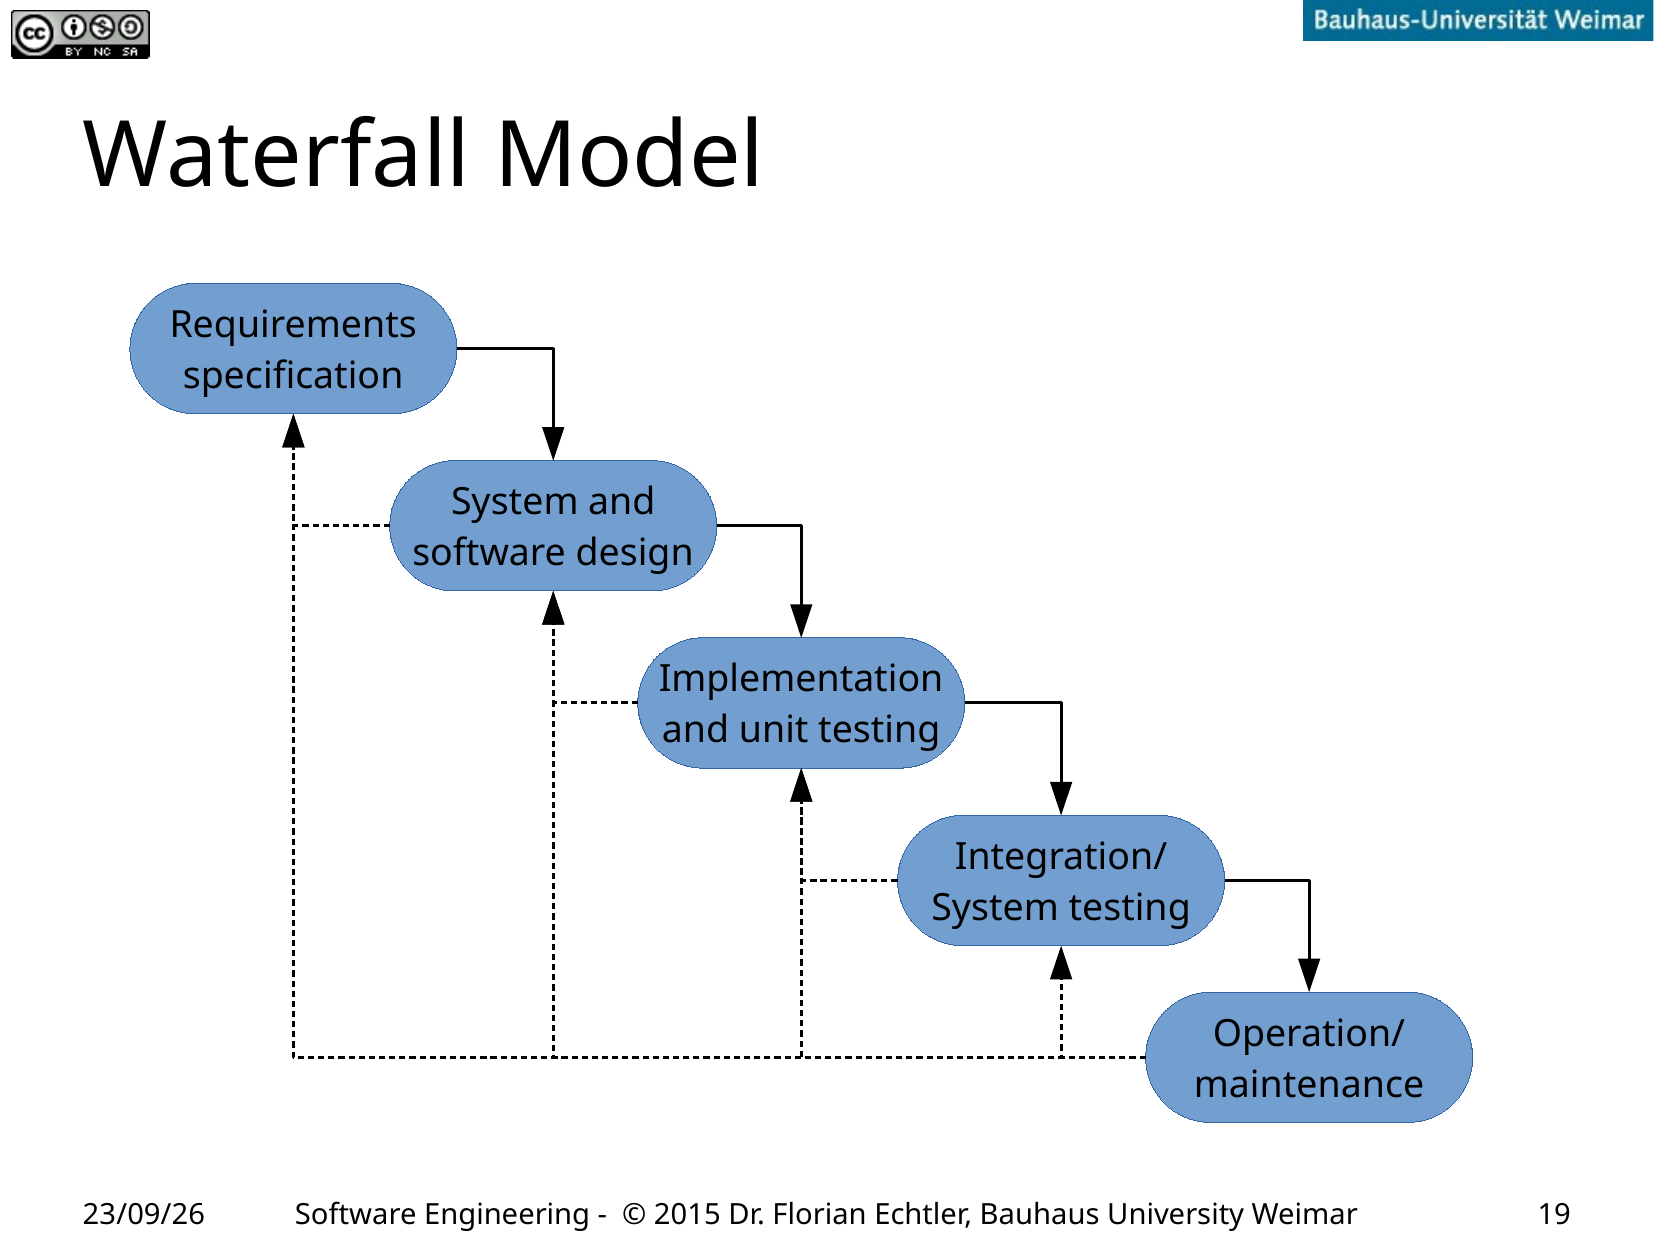

# Waterfall Model
Requirements
specification
System and
software design
Implementation
and unit testing
Integration/
System testing
Operation/
maintenance
Software Engineering - © 2015 Dr. Florian Echtler, Bauhaus University Weimar
19